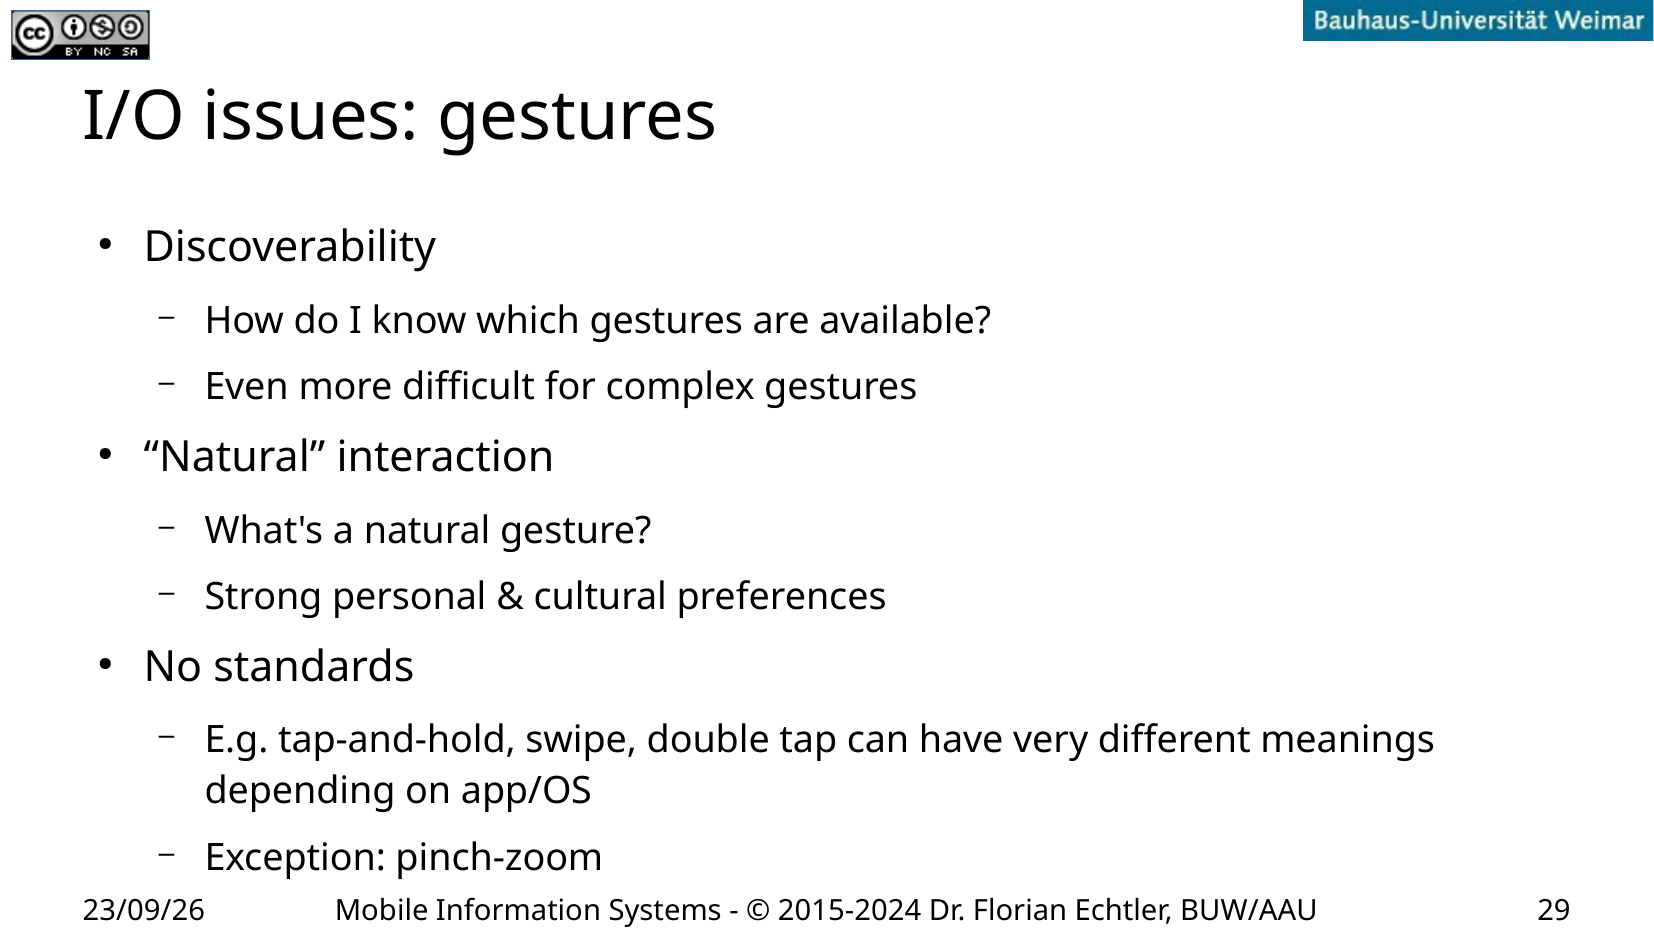

# I/O issues: gestures
Discoverability
How do I know which gestures are available?
Even more difficult for complex gestures
“Natural” interaction
What's a natural gesture?
Strong personal & cultural preferences
No standards
E.g. tap-and-hold, swipe, double tap can have very different meanings depending on app/OS
Exception: pinch-zoom
Mobile Information Systems - © 2015-2024 Dr. Florian Echtler, BUW/AAU
29